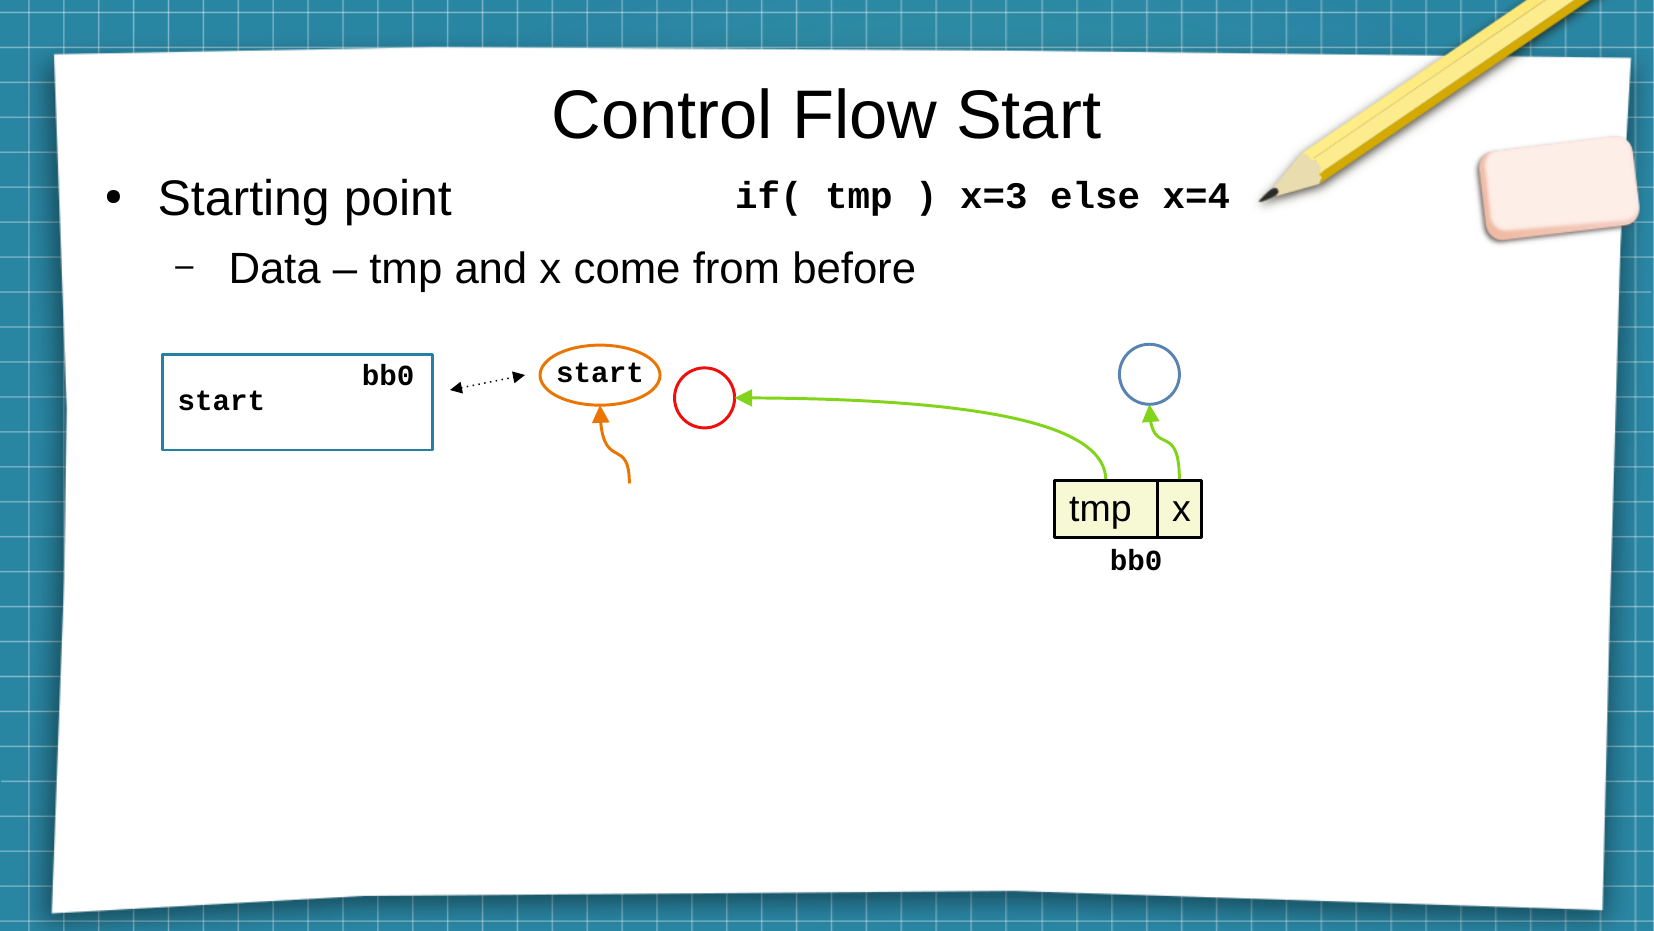

# Control Flow Start
Starting point
Data – tmp and x come from before
if( tmp ) x=3 else x=4
start
bb0
start
tmp
x
bb0